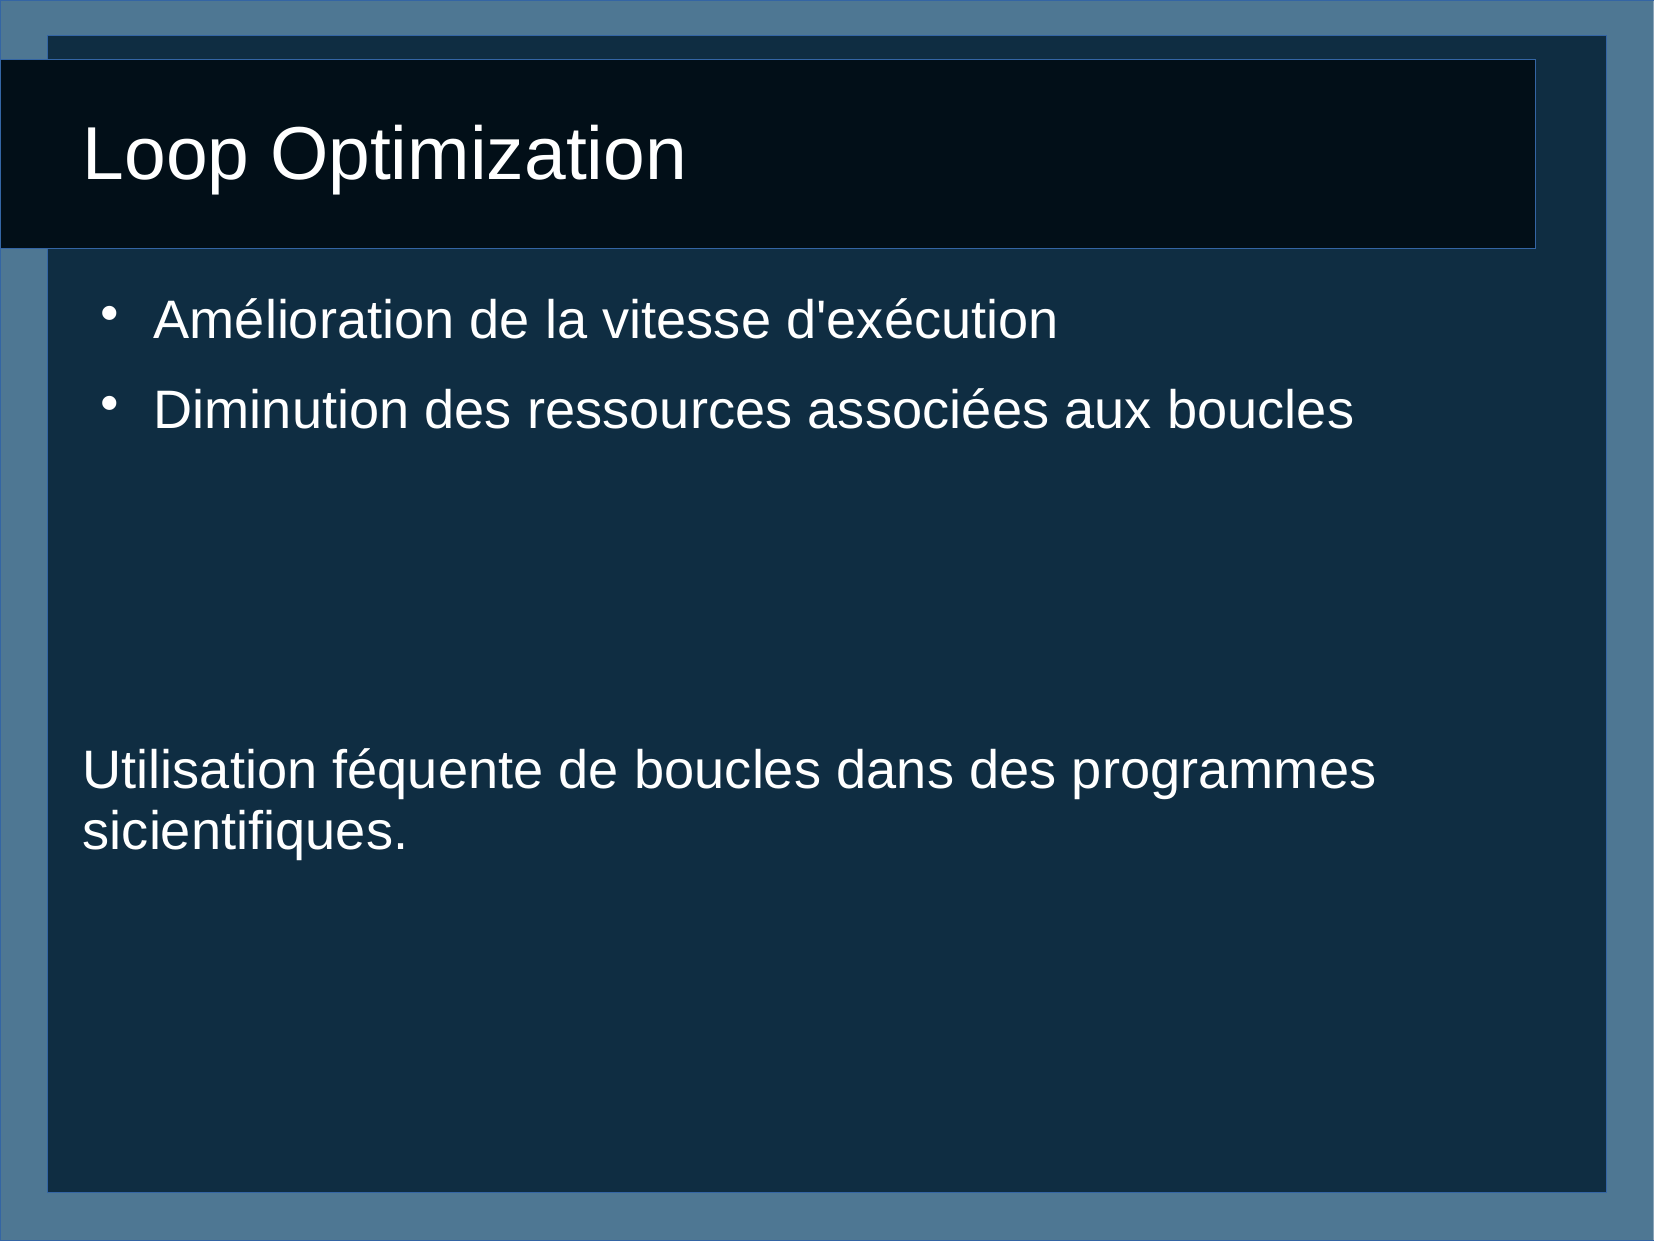

# Loop Optimization
Amélioration de la vitesse d'exécution
Diminution des ressources associées aux boucles
Utilisation féquente de boucles dans des programmes sicientifiques.